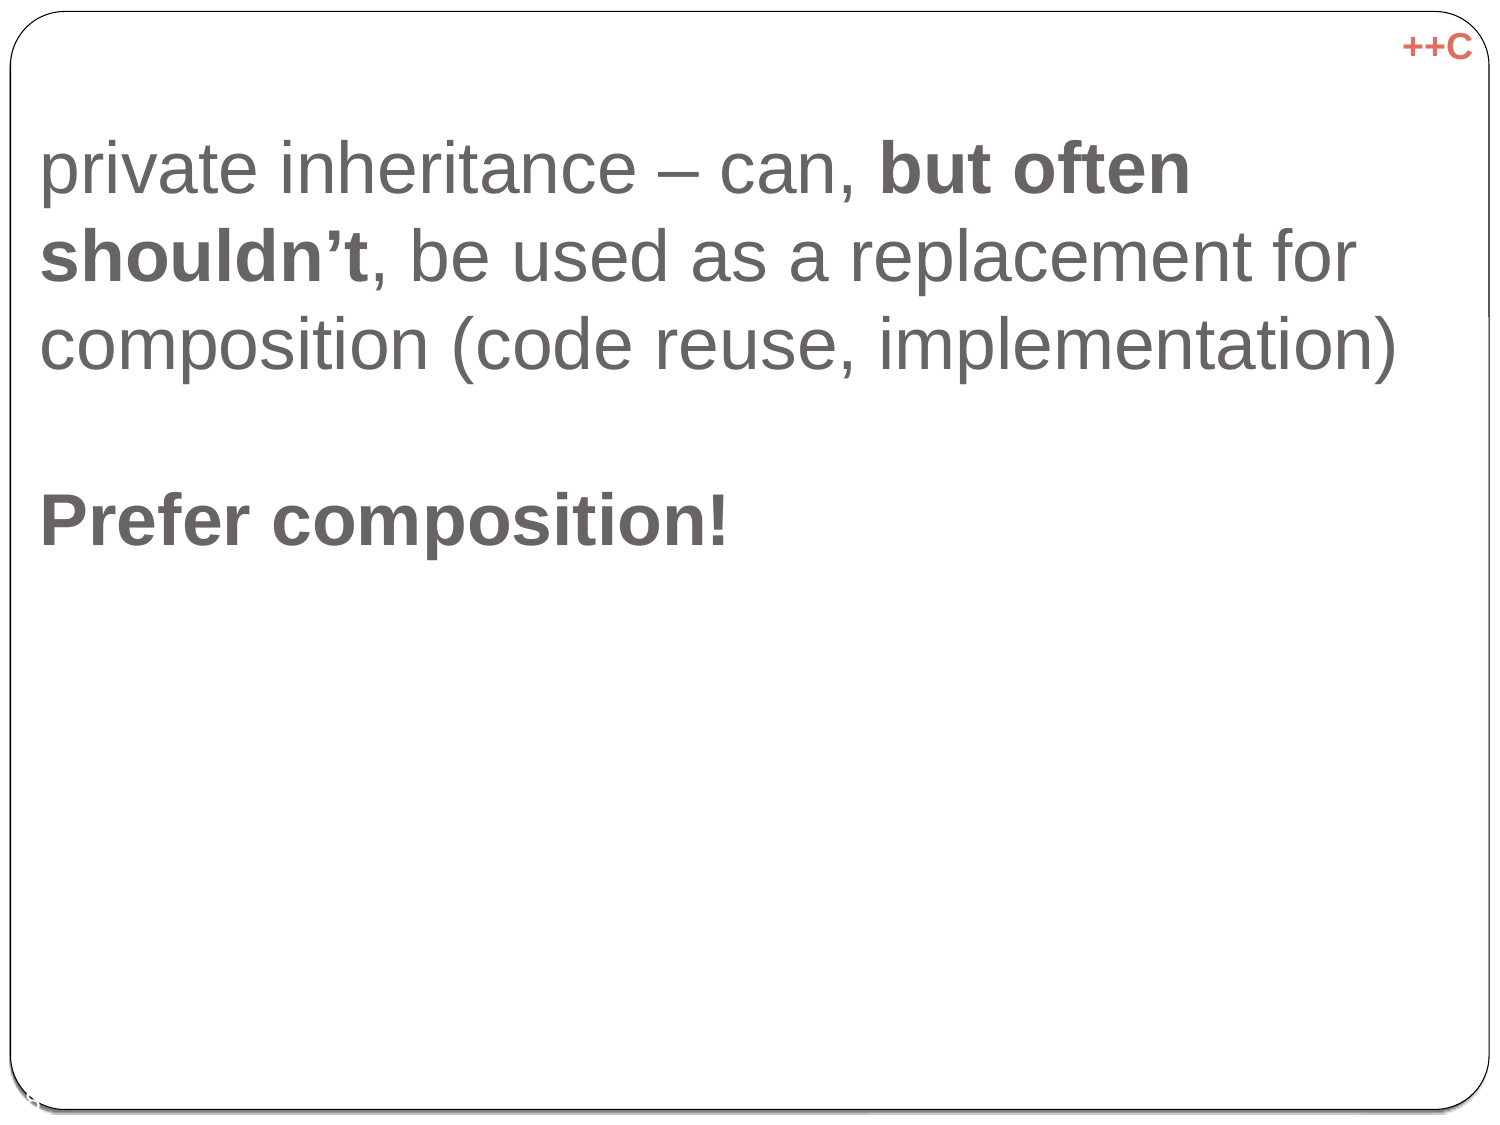

# private inheritance – can, but often shouldn’t, be used as a replacement for composition (code reuse, implementation) Prefer composition!